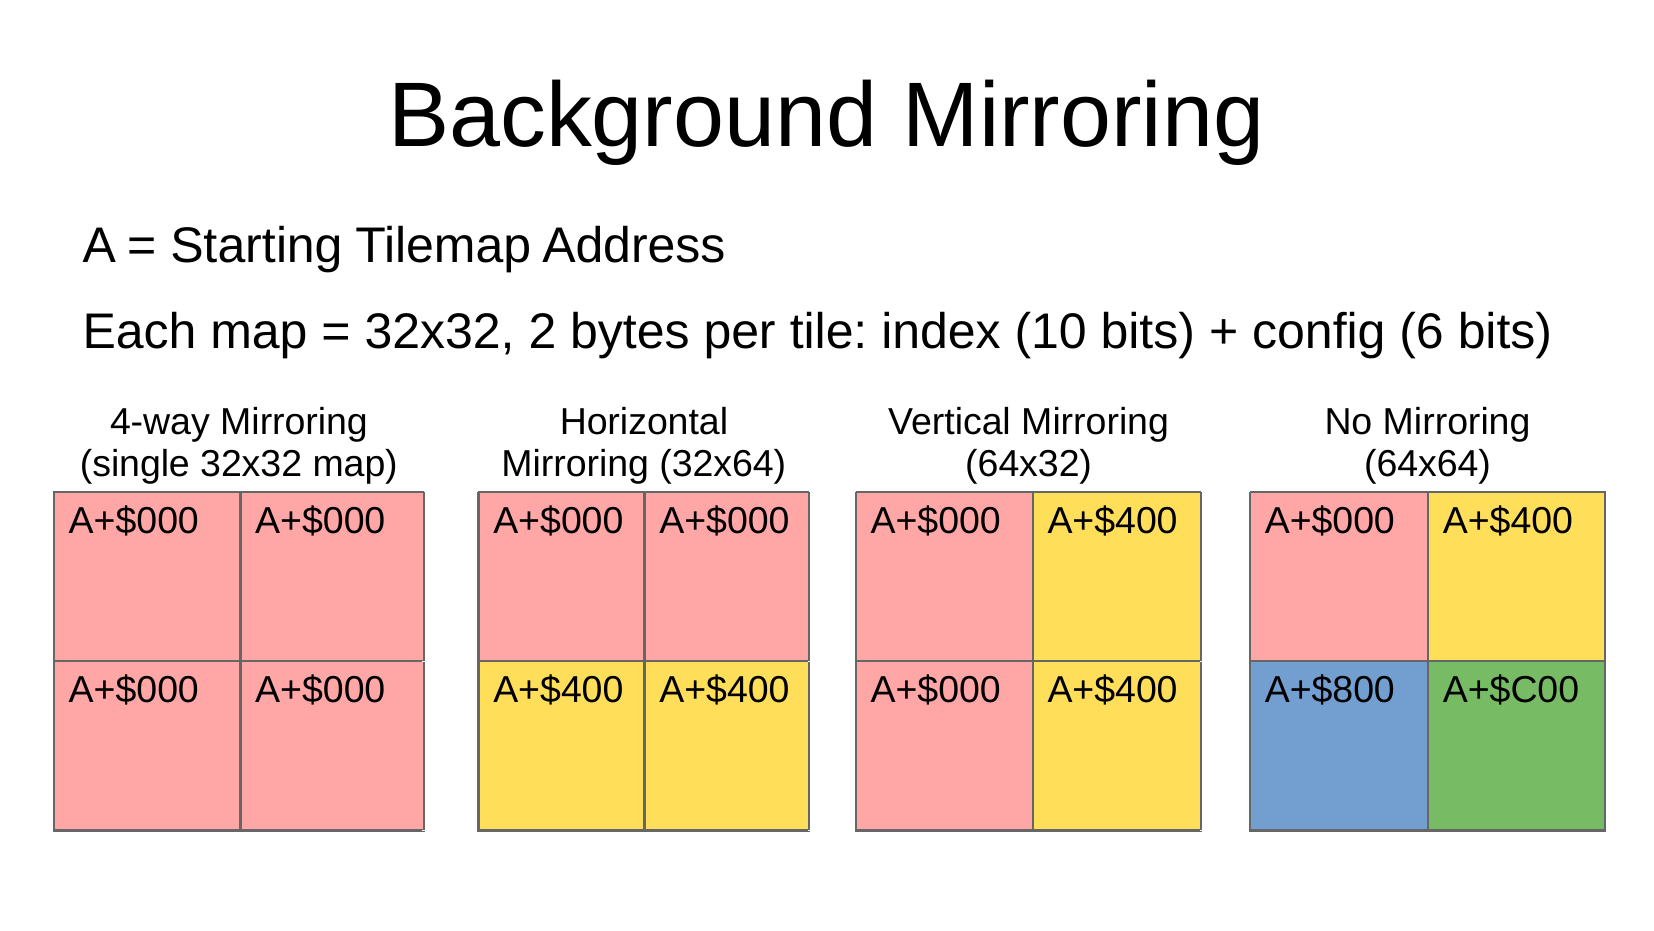

# Background Mirroring
A = Starting Tilemap Address
Each map = 32x32, 2 bytes per tile: index (10 bits) + config (6 bits)
| 4-way Mirroring (single 32x32 map) | | | Horizontal Mirroring (32x64) | | | Vertical Mirroring (64x32) | | | No Mirroring (64x64) | |
| --- | --- | --- | --- | --- | --- | --- | --- | --- | --- | --- |
| A+$000 | A+$000 | | A+$000 | A+$000 | | A+$000 | A+$400 | | A+$000 | A+$400 |
| A+$000 | A+$000 | | A+$400 | A+$400 | | A+$000 | A+$400 | | A+$800 | A+$C00 |